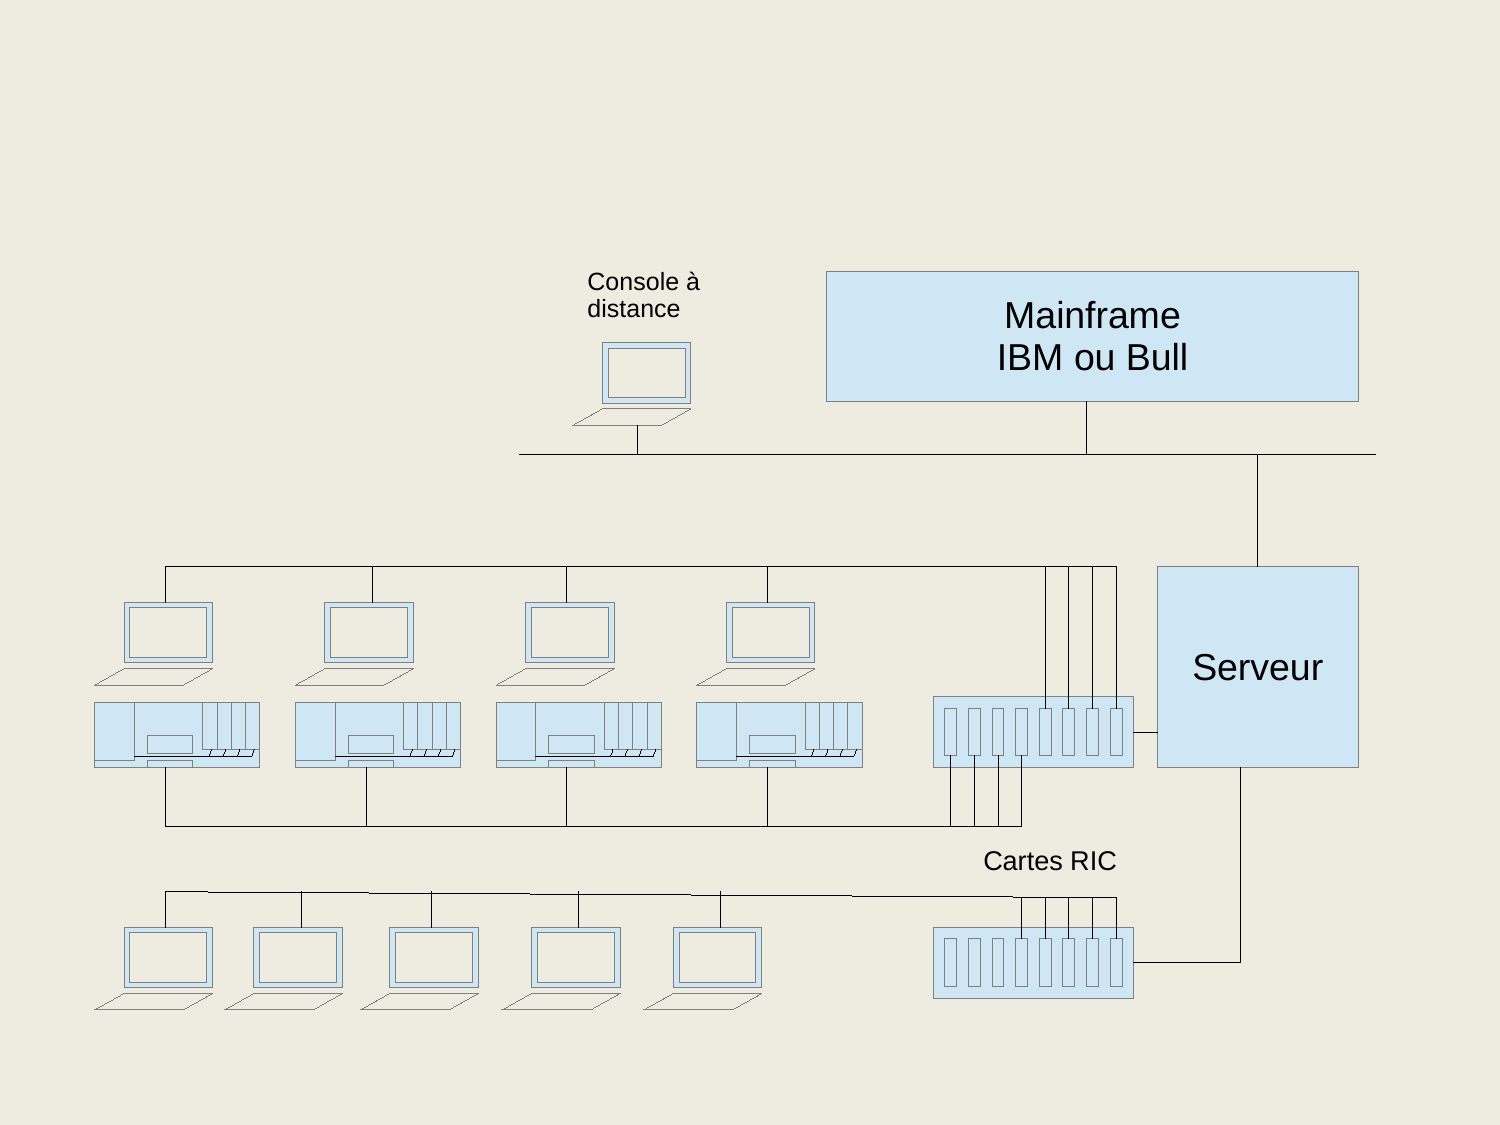

#
Console à distance
Mainframe
IBM ou Bull
Serveur
Cartes RIC